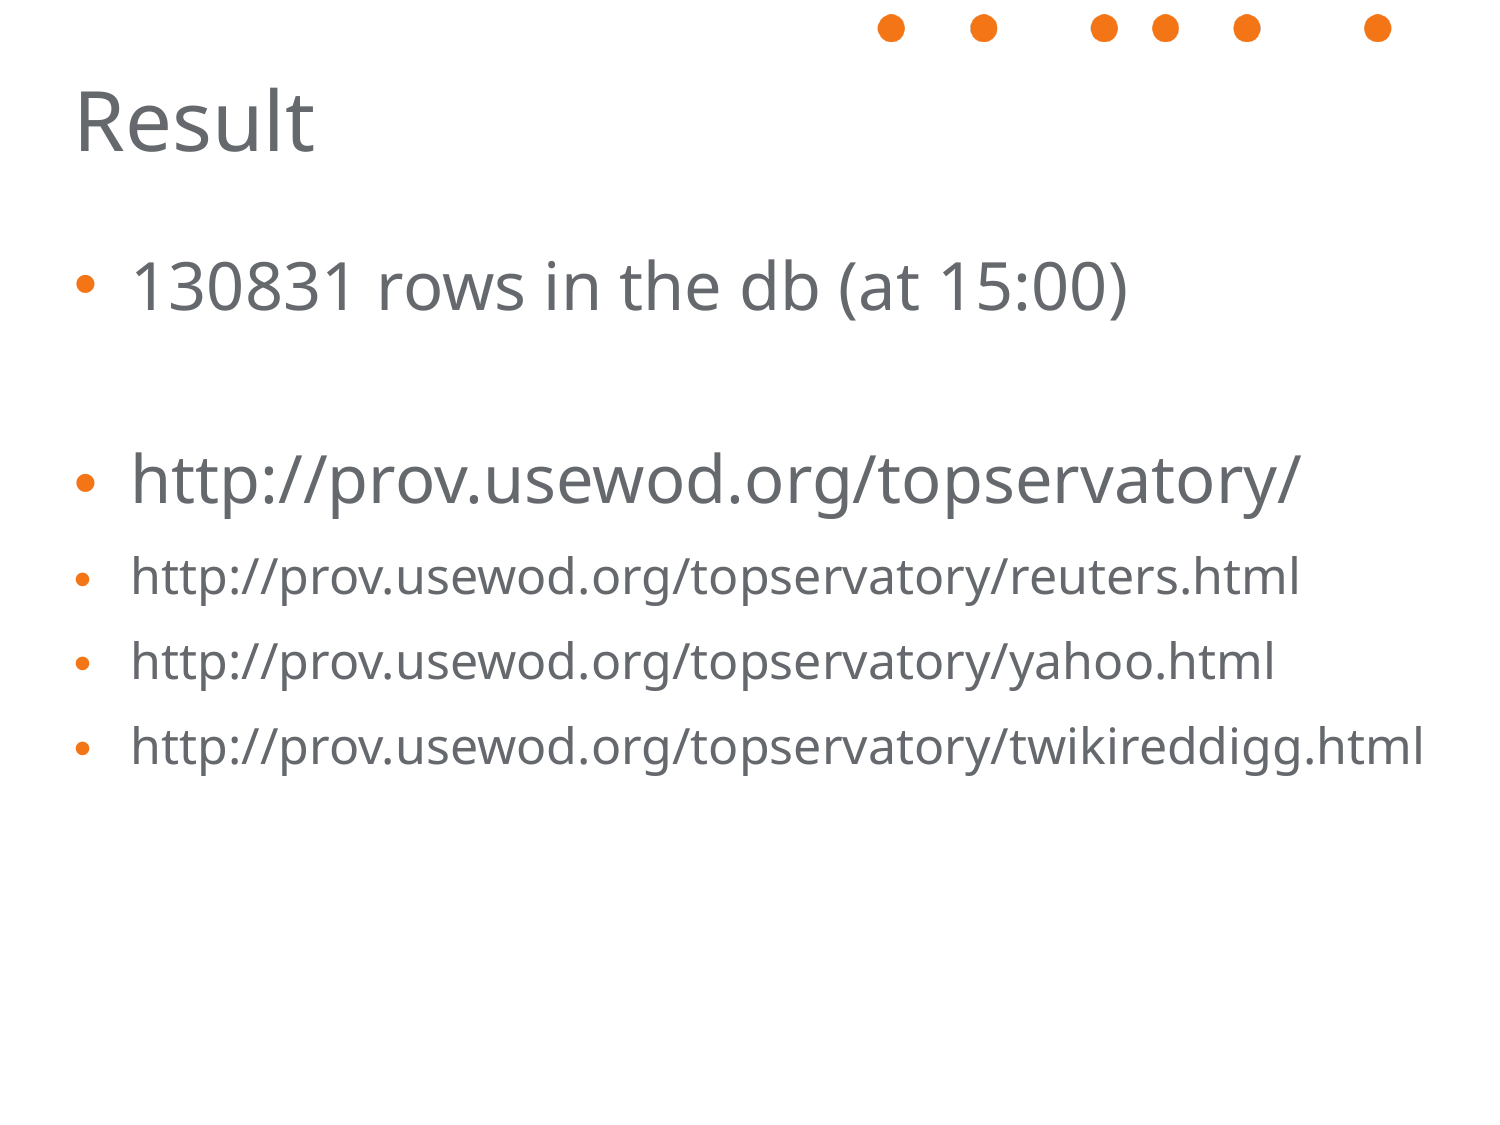

# Result
130831 rows in the db (at 15:00)
http://prov.usewod.org/topservatory/
http://prov.usewod.org/topservatory/reuters.html
http://prov.usewod.org/topservatory/yahoo.html
http://prov.usewod.org/topservatory/twikireddigg.html